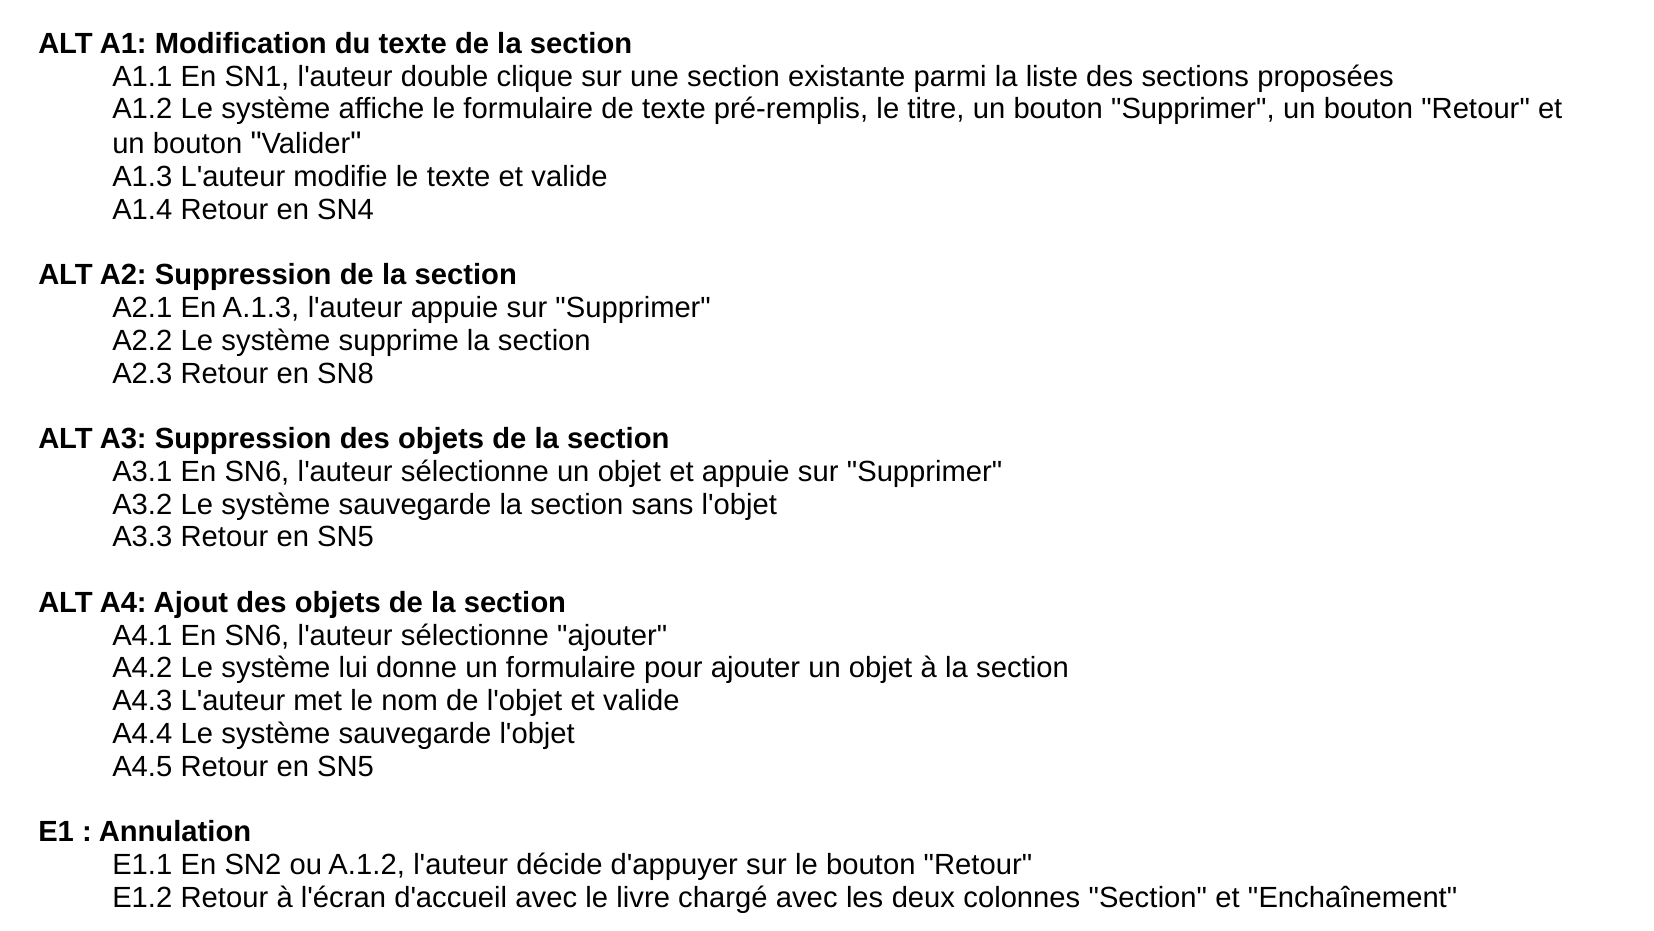

ALT A1: Modification du texte de la section
 	A1.1 En SN1, l'auteur double clique sur une section existante parmi la liste des sections proposées
 	A1.2 Le système affiche le formulaire de texte pré-remplis, le titre, un bouton "Supprimer", un bouton "Retour" et 	un bouton "Valider"
 	A1.3 L'auteur modifie le texte et valide
 	A1.4 Retour en SN4
ALT A2: Suppression de la section
 	A2.1 En A.1.3, l'auteur appuie sur "Supprimer"
 	A2.2 Le système supprime la section
 	A2.3 Retour en SN8
ALT A3: Suppression des objets de la section
 	A3.1 En SN6, l'auteur sélectionne un objet et appuie sur "Supprimer"
 	A3.2 Le système sauvegarde la section sans l'objet
 	A3.3 Retour en SN5
ALT A4: Ajout des objets de la section
 	A4.1 En SN6, l'auteur sélectionne "ajouter"
 	A4.2 Le système lui donne un formulaire pour ajouter un objet à la section
 	A4.3 L'auteur met le nom de l'objet et valide
 	A4.4 Le système sauvegarde l'objet
 	A4.5 Retour en SN5
E1 : Annulation
 	E1.1 En SN2 ou A.1.2, l'auteur décide d'appuyer sur le bouton "Retour"
 	E1.2 Retour à l'écran d'accueil avec le livre chargé avec les deux colonnes "Section" et "Enchaînement"